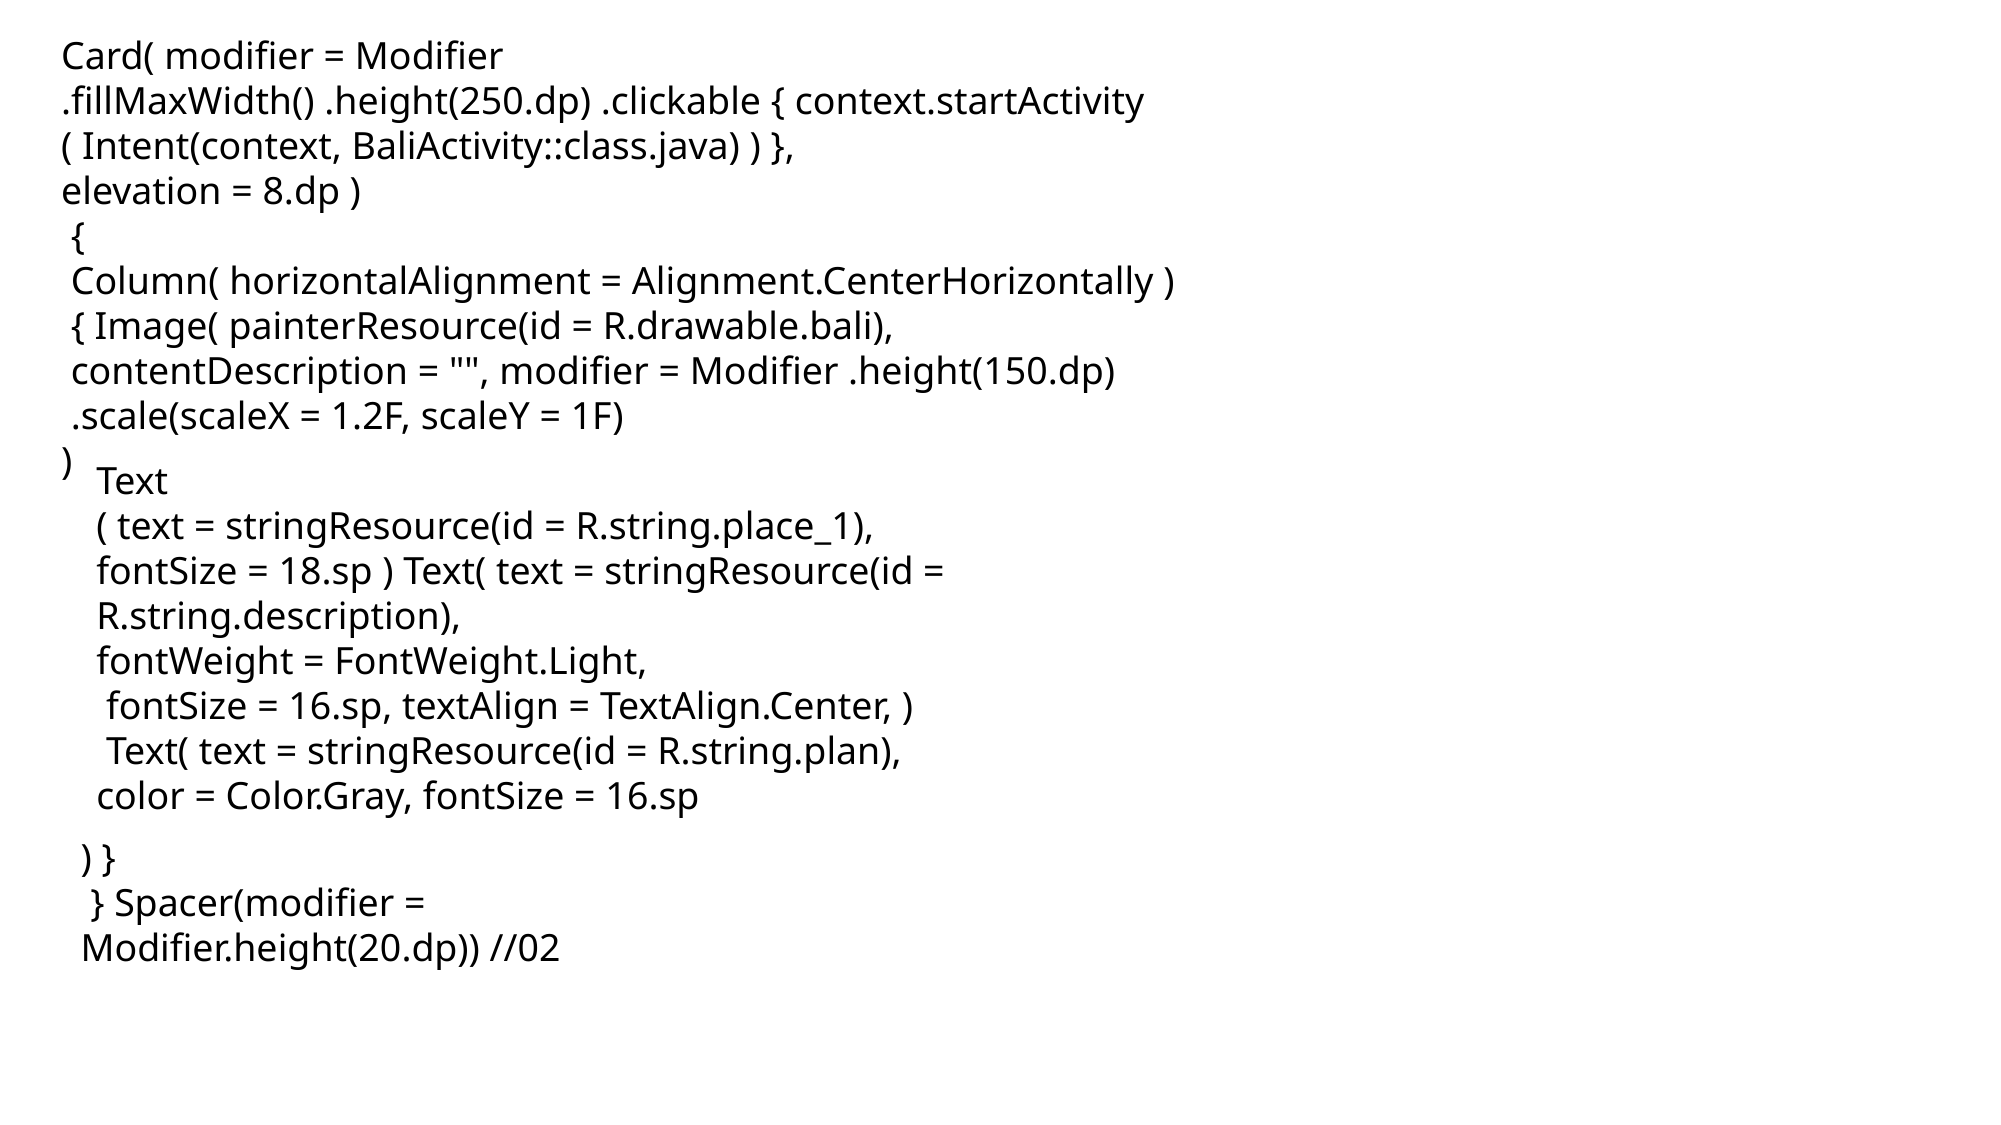

Card( modifier = Modifier
.fillMaxWidth() .height(250.dp) .clickable { context.startActivity
( Intent(context, BaliActivity::class.java) ) },
elevation = 8.dp )
 {
 Column( horizontalAlignment = Alignment.CenterHorizontally )
 { Image( painterResource(id = R.drawable.bali),
 contentDescription = "", modifier = Modifier .height(150.dp)
 .scale(scaleX = 1.2F, scaleY = 1F)
)
Text
( text = stringResource(id = R.string.place_1),
fontSize = 18.sp ) Text( text = stringResource(id = R.string.description),
fontWeight = FontWeight.Light,
 fontSize = 16.sp, textAlign = TextAlign.Center, )
 Text( text = stringResource(id = R.string.plan),
color = Color.Gray, fontSize = 16.sp
) }
 } Spacer(modifier = Modifier.height(20.dp)) //02